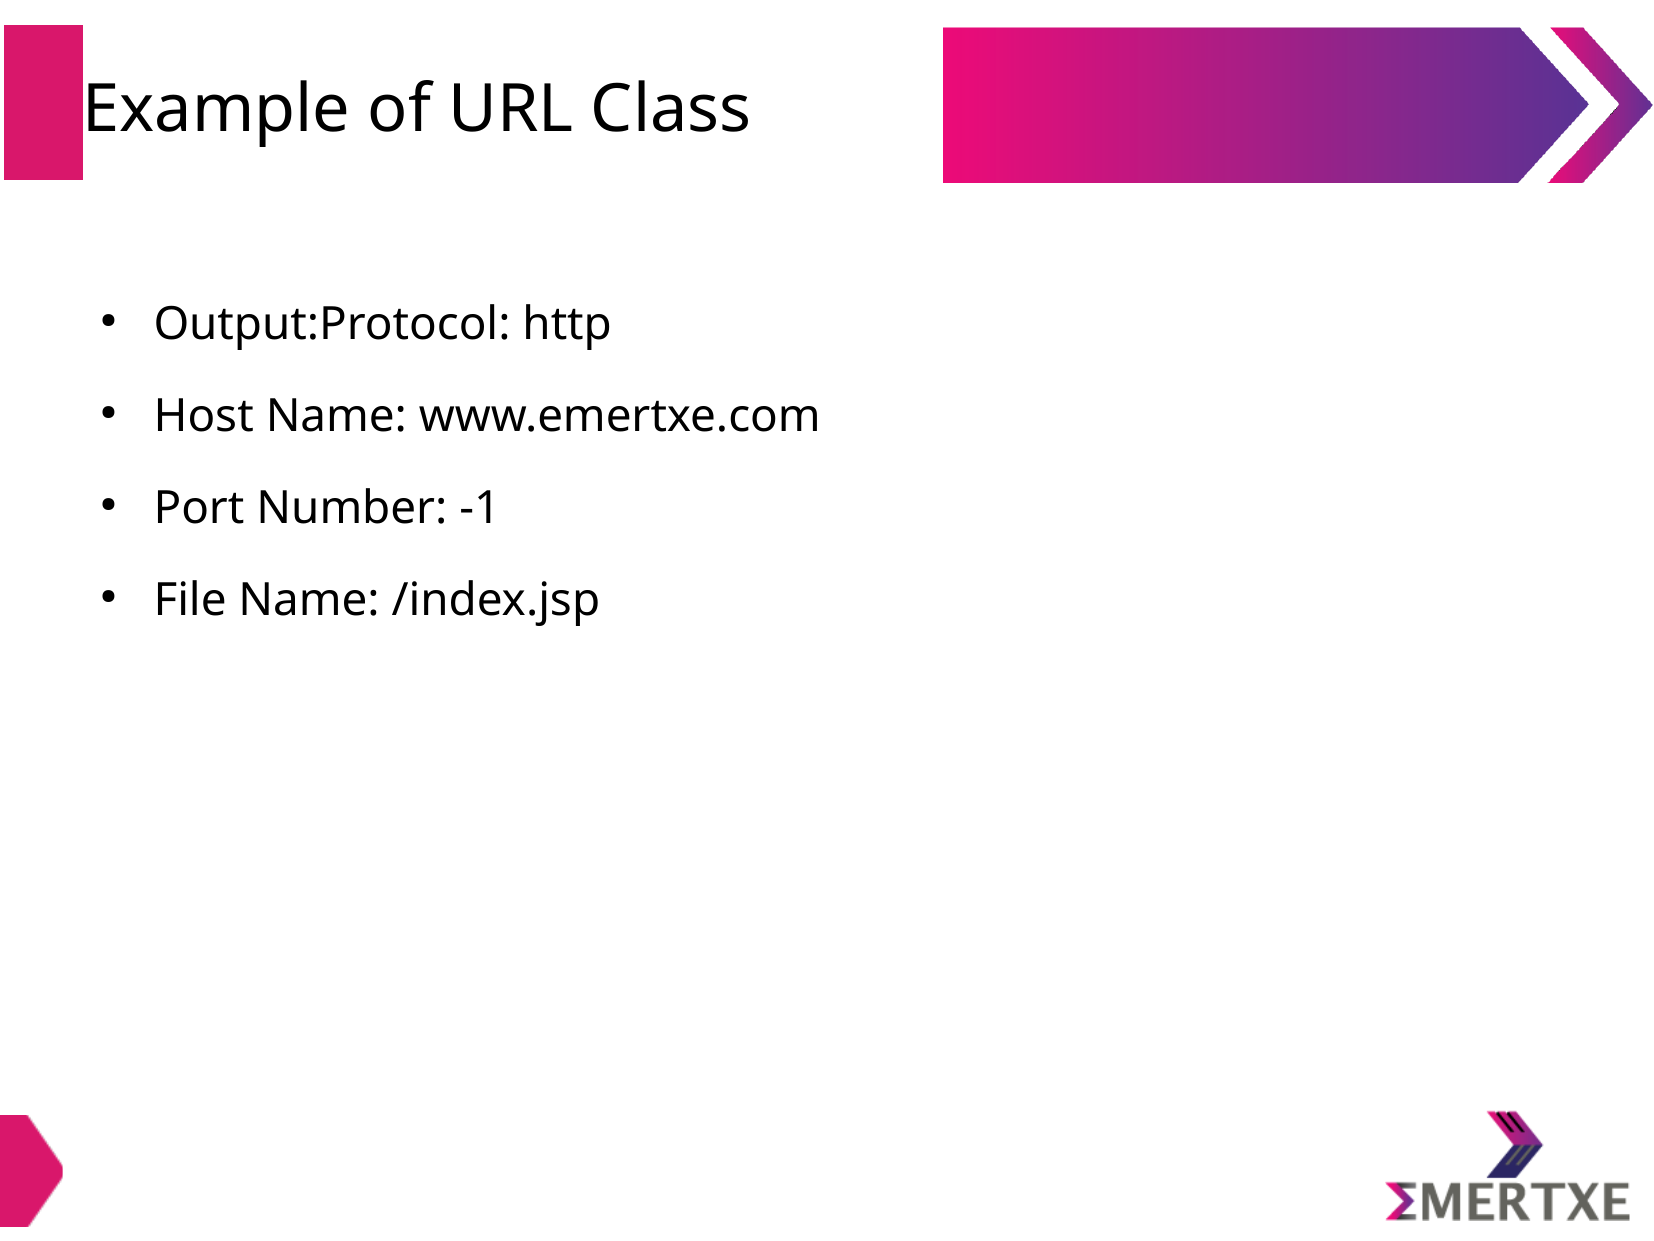

# Example of URL Class
Output:Protocol: http
Host Name: www.emertxe.com
Port Number: -1
File Name: /index.jsp